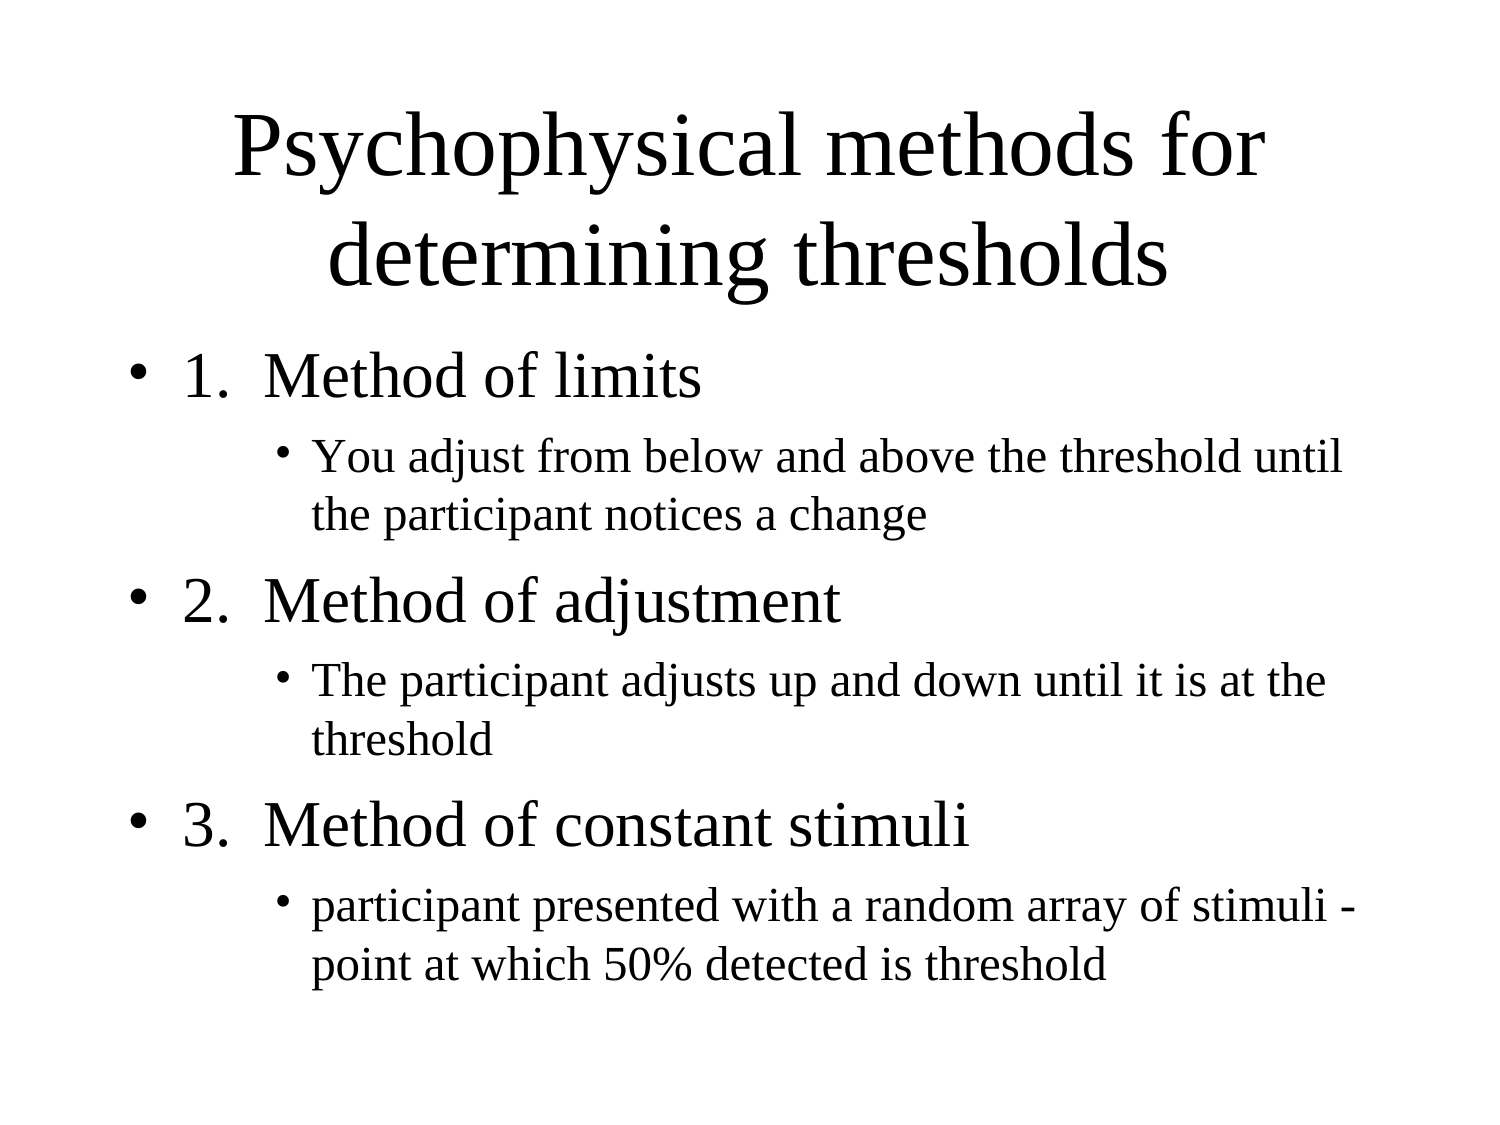

# Psychophysical methods for determining thresholds
1. Method of limits
You adjust from below and above the threshold until the participant notices a change
2. Method of adjustment
The participant adjusts up and down until it is at the threshold
3. Method of constant stimuli
participant presented with a random array of stimuli - point at which 50% detected is threshold